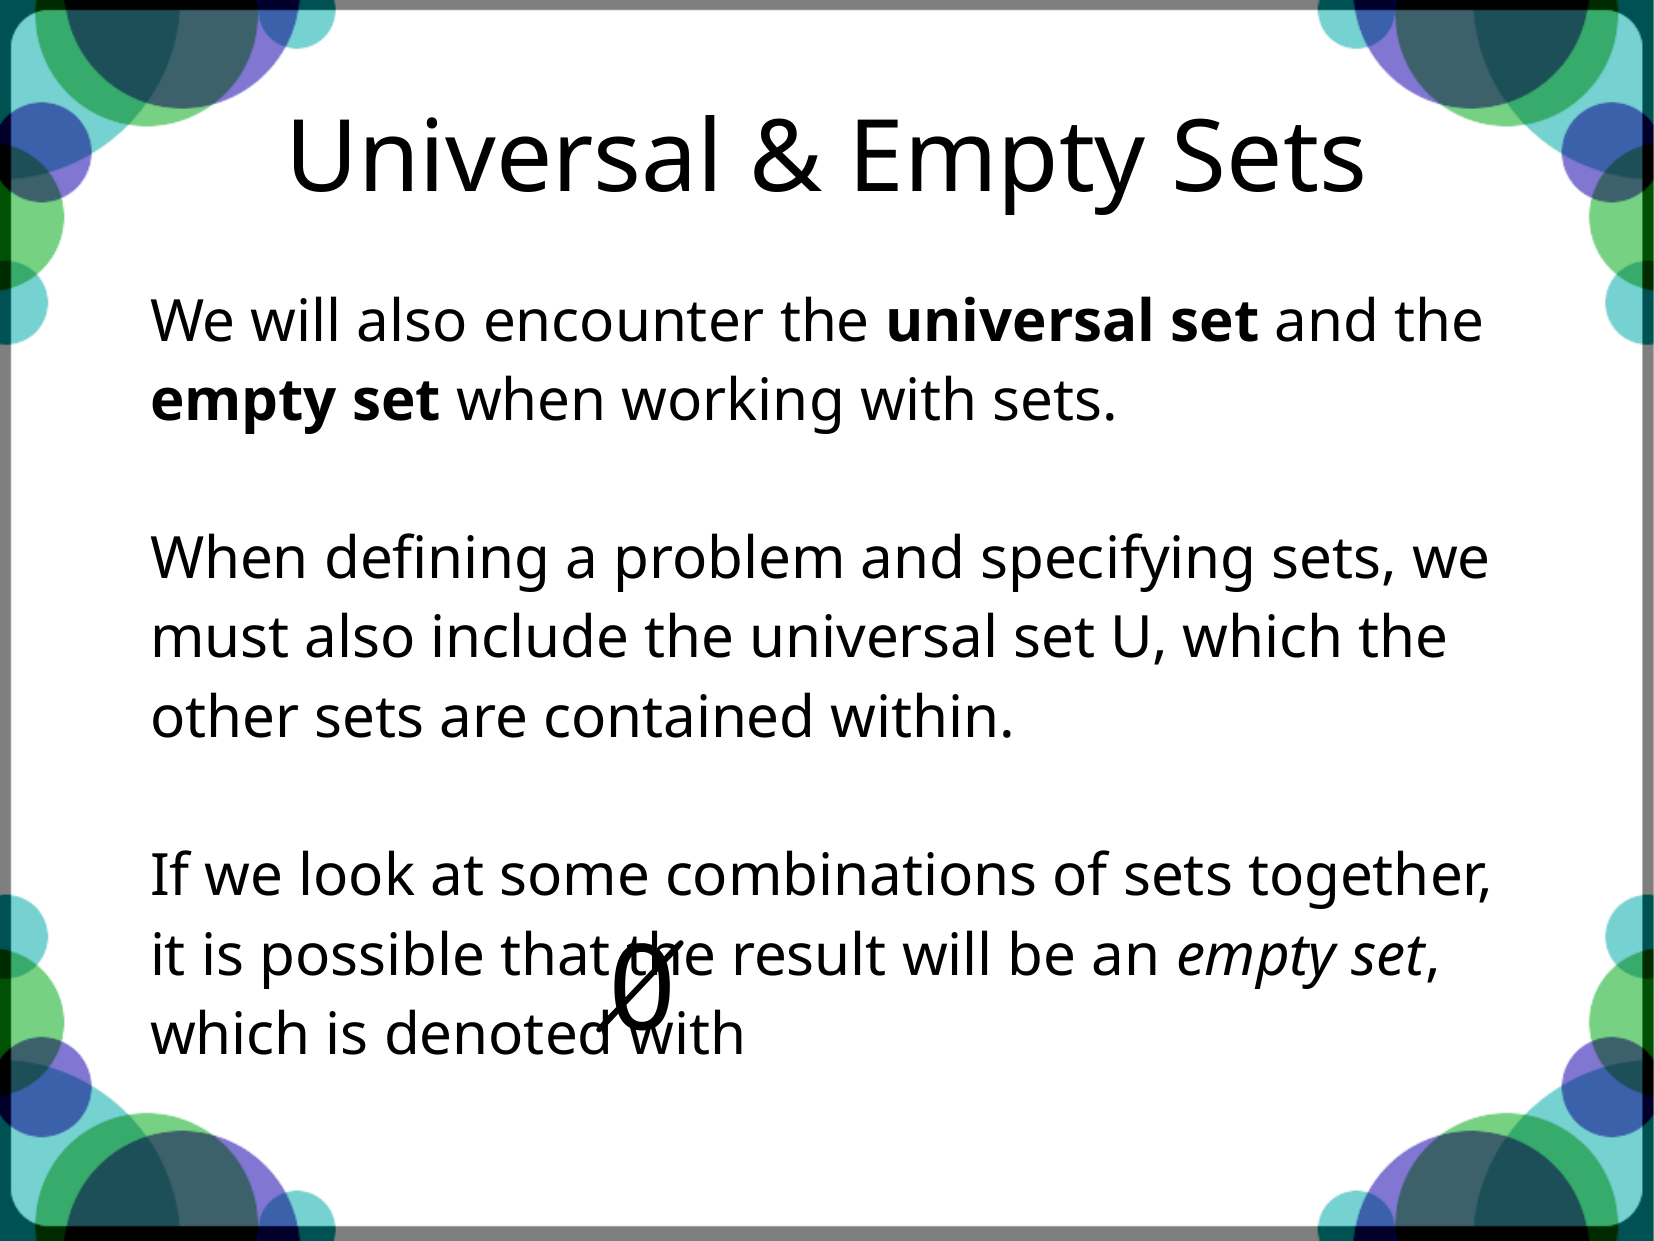

# Universal & Empty Sets
We will also encounter the universal set and the empty set when working with sets.
When defining a problem and specifying sets, we must also include the universal set U, which the other sets are contained within.
If we look at some combinations of sets together, it is possible that the result will be an empty set, which is denoted with